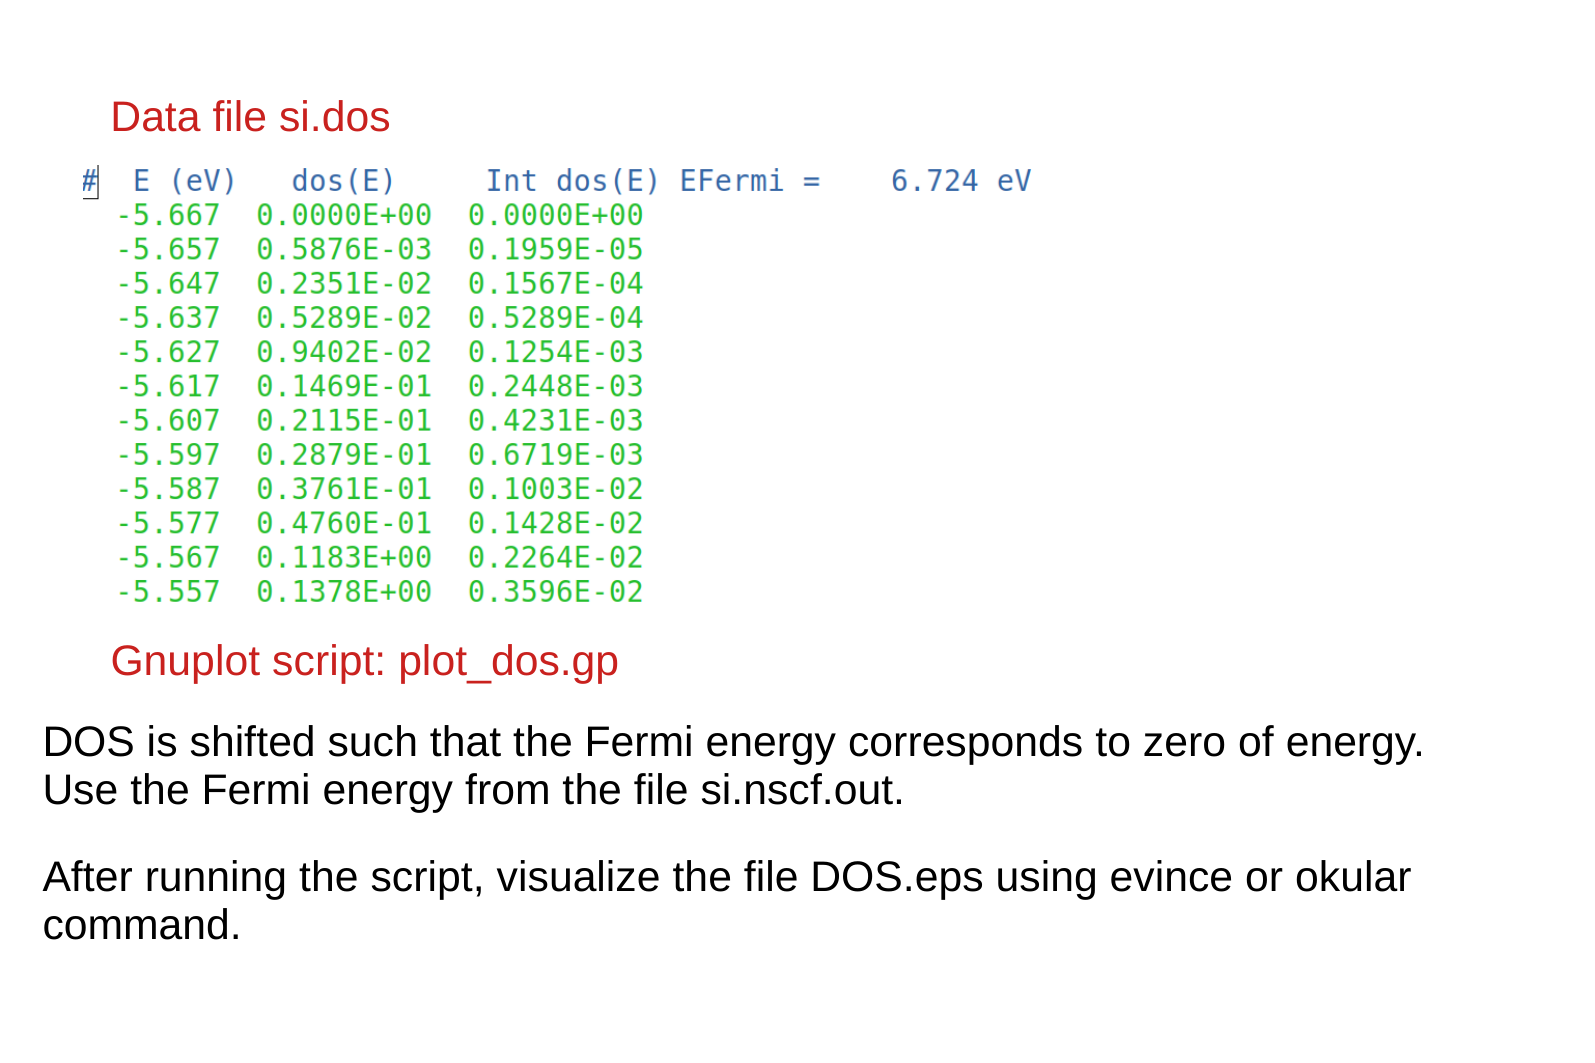

Data file si.dos
Gnuplot script: plot_dos.gp
DOS is shifted such that the Fermi energy corresponds to zero of energy.
Use the Fermi energy from the file si.nscf.out.
After running the script, visualize the file DOS.eps using evince or okular command.